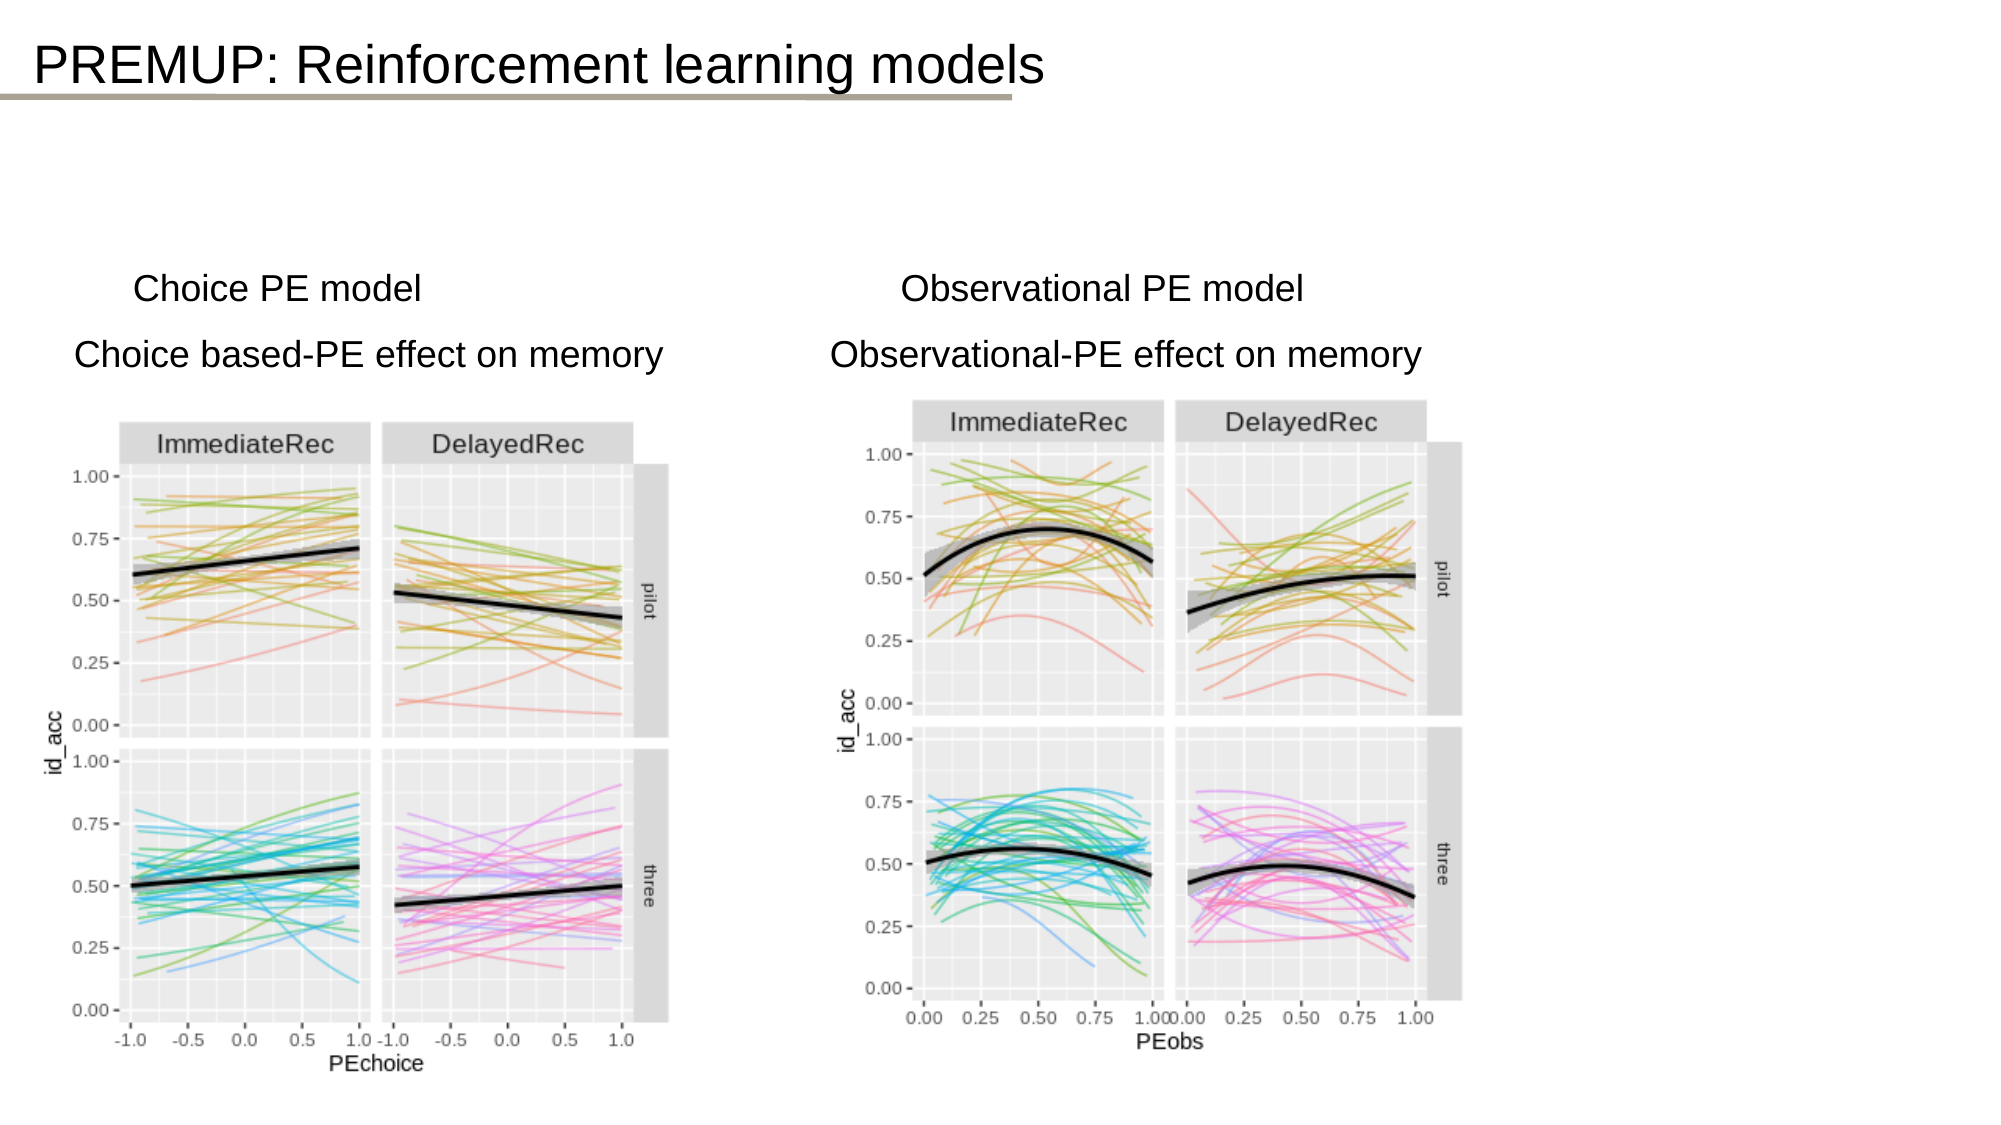

PREMUP: Reinforcement learning models
Choice PE model
Observational PE model
Choice based-PE effect on memory
Observational-PE effect on memory